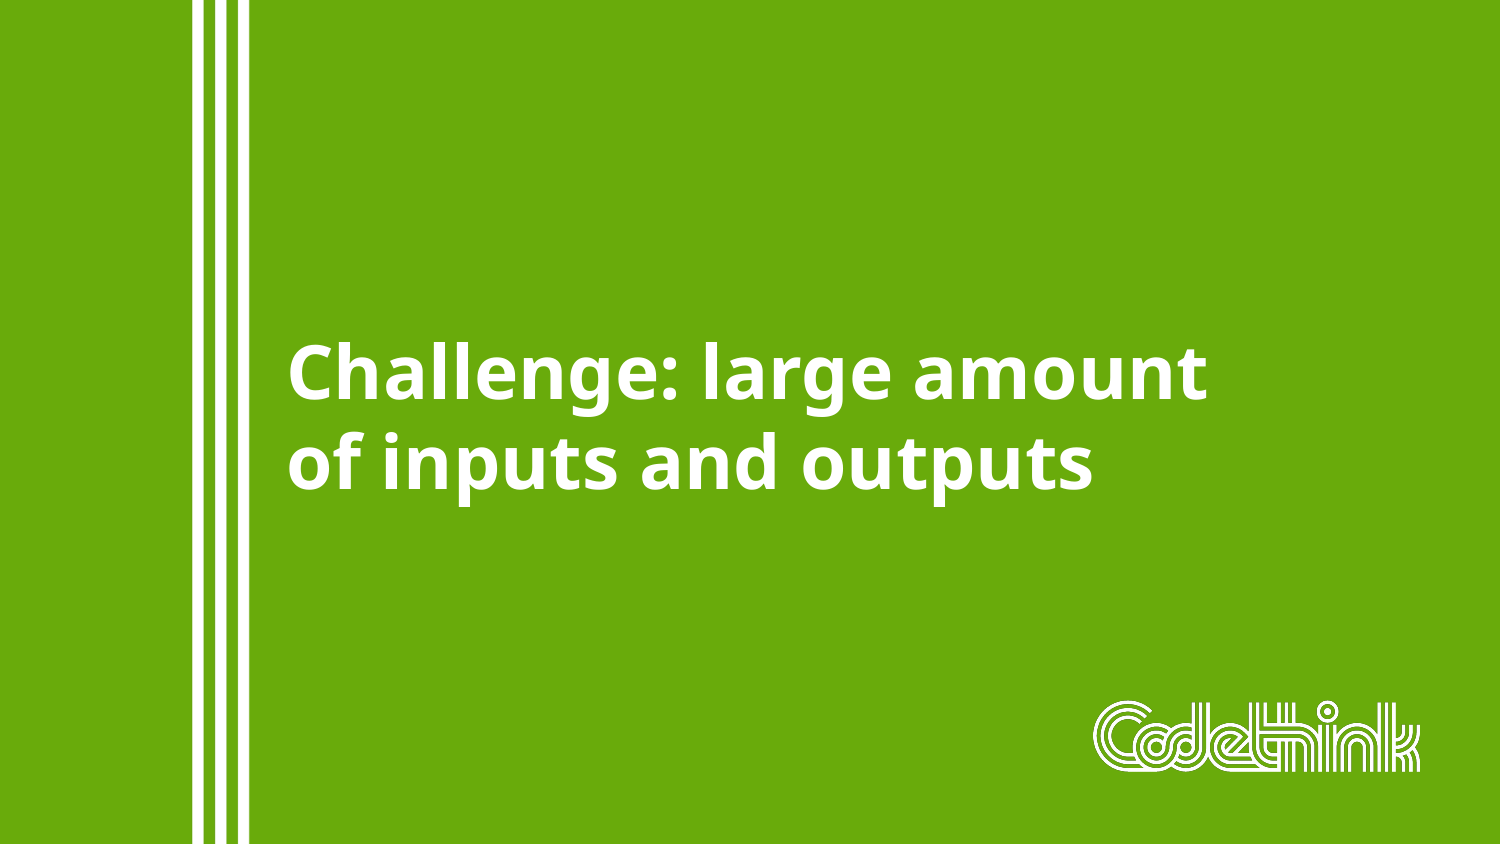

# Challenge: large amount of inputs and outputs